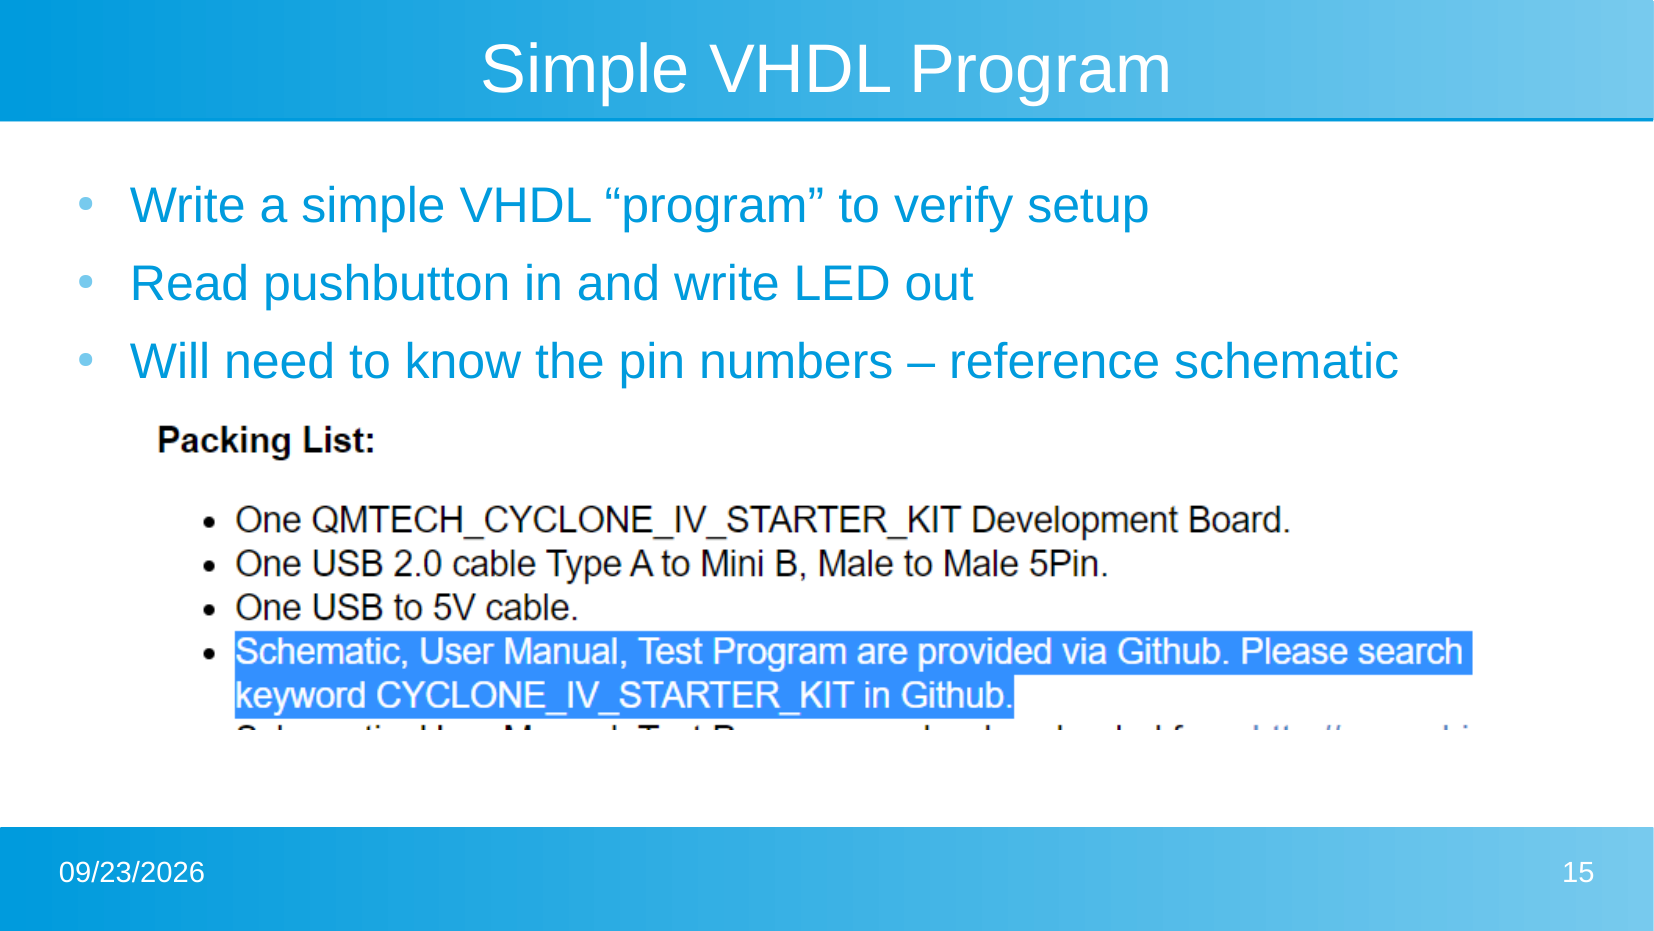

# Simple VHDL Program
Write a simple VHDL “program” to verify setup
Read pushbutton in and write LED out
Will need to know the pin numbers – reference schematic
15